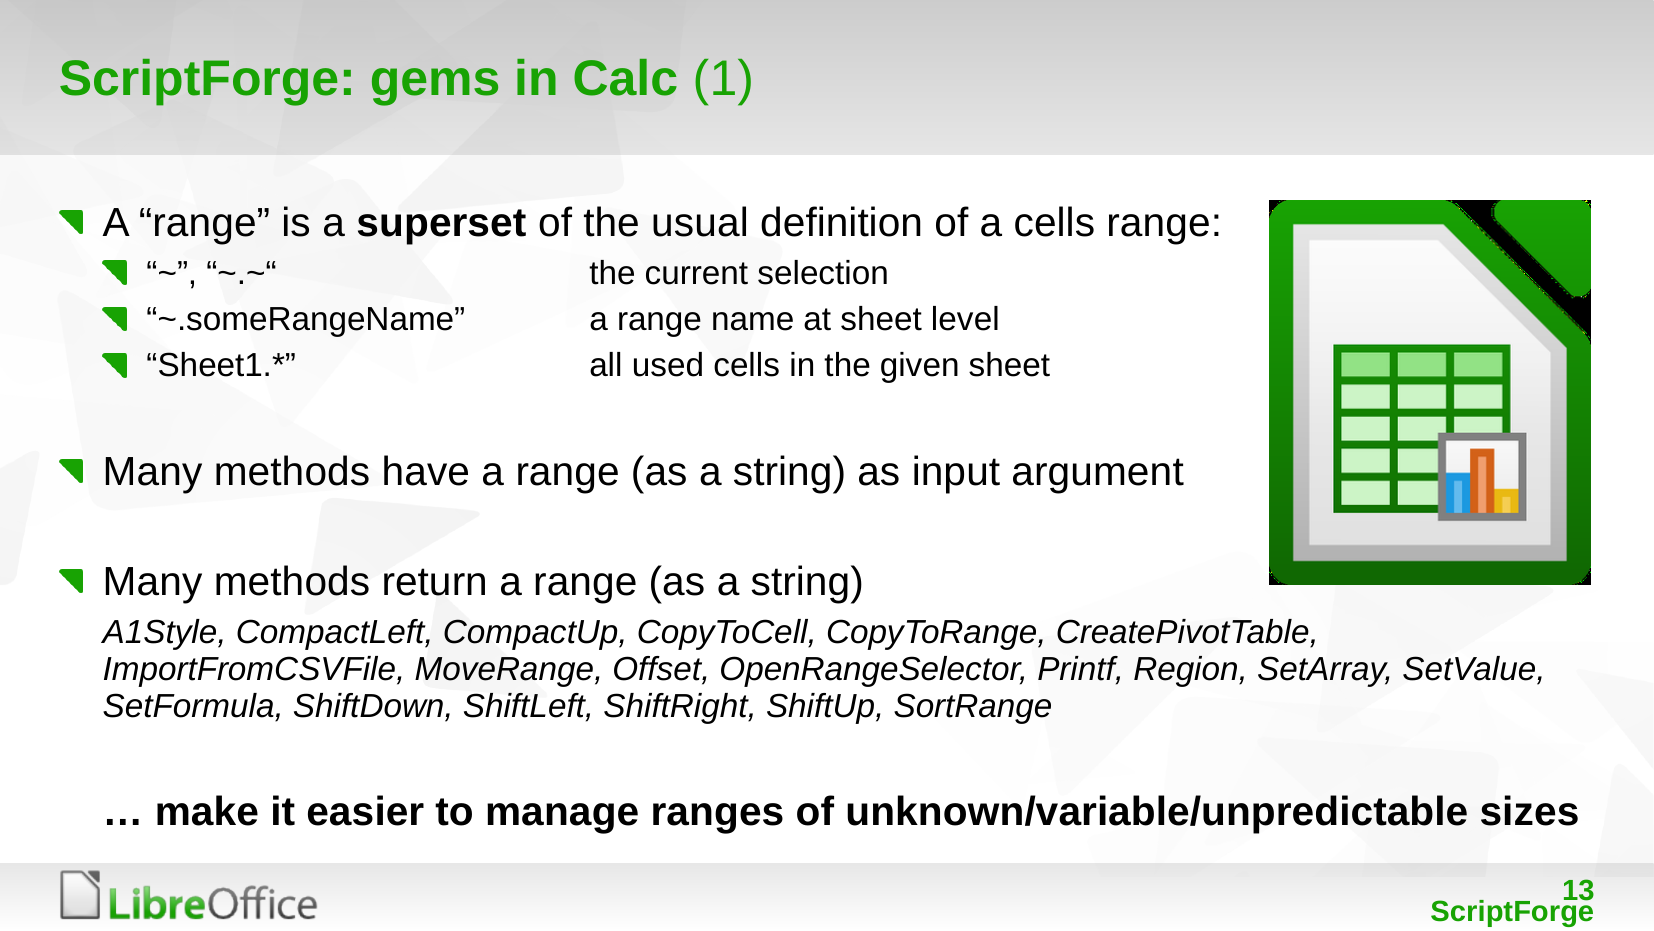

# ScriptForge: gems in Calc (1)
A “range” is a superset of the usual definition of a cells range:
“~”, “~.~“					the current selection
“~.someRangeName”		a range name at sheet level
“Sheet1.*”				all used cells in the given sheet
Many methods have a range (as a string) as input argument
Many methods return a range (as a string)
A1Style, CompactLeft, CompactUp, CopyToCell, CopyToRange, CreatePivotTable, ImportFromCSVFile, MoveRange, Offset, OpenRangeSelector, Printf, Region, SetArray, SetValue, SetFormula, ShiftDown, ShiftLeft, ShiftRight, ShiftUp, SortRange
… make it easier to manage ranges of unknown/variable/unpredictable sizes
13
ScriptForge